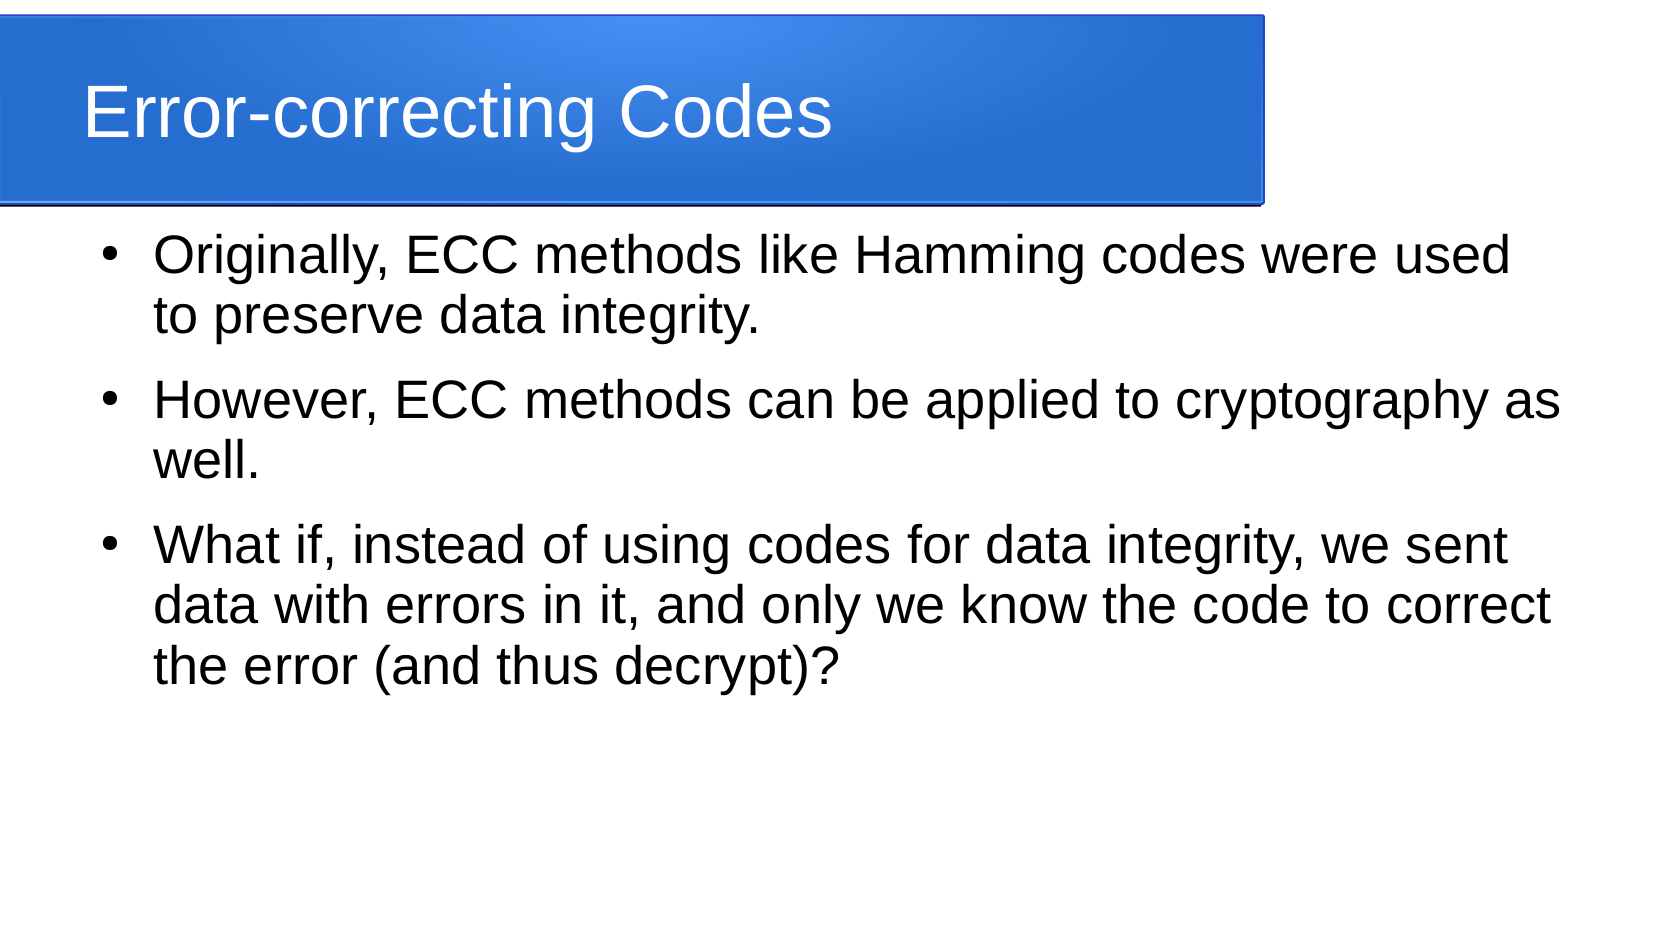

# Error-correcting Codes
Originally, ECC methods like Hamming codes were used to preserve data integrity.
However, ECC methods can be applied to cryptography as well.
What if, instead of using codes for data integrity, we sent data with errors in it, and only we know the code to correct the error (and thus decrypt)?